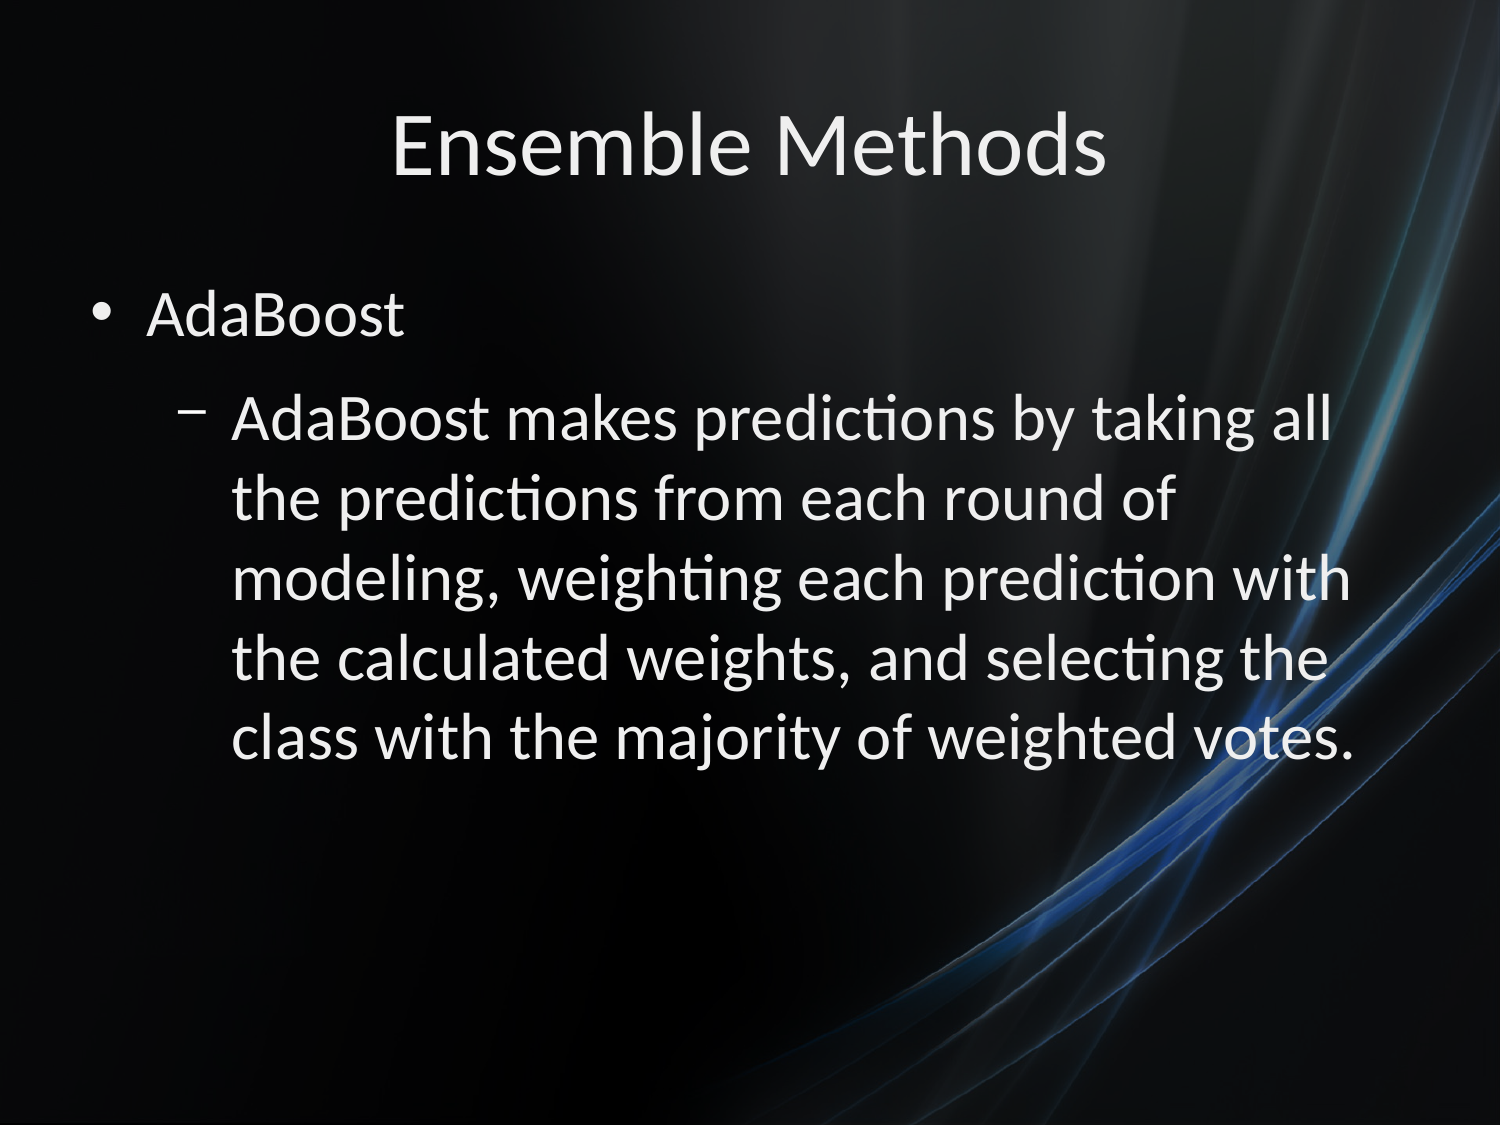

# Ensemble Methods
AdaBoost
AdaBoost makes predictions by taking all the predictions from each round of modeling, weighting each prediction with the calculated weights, and selecting the class with the majority of weighted votes.